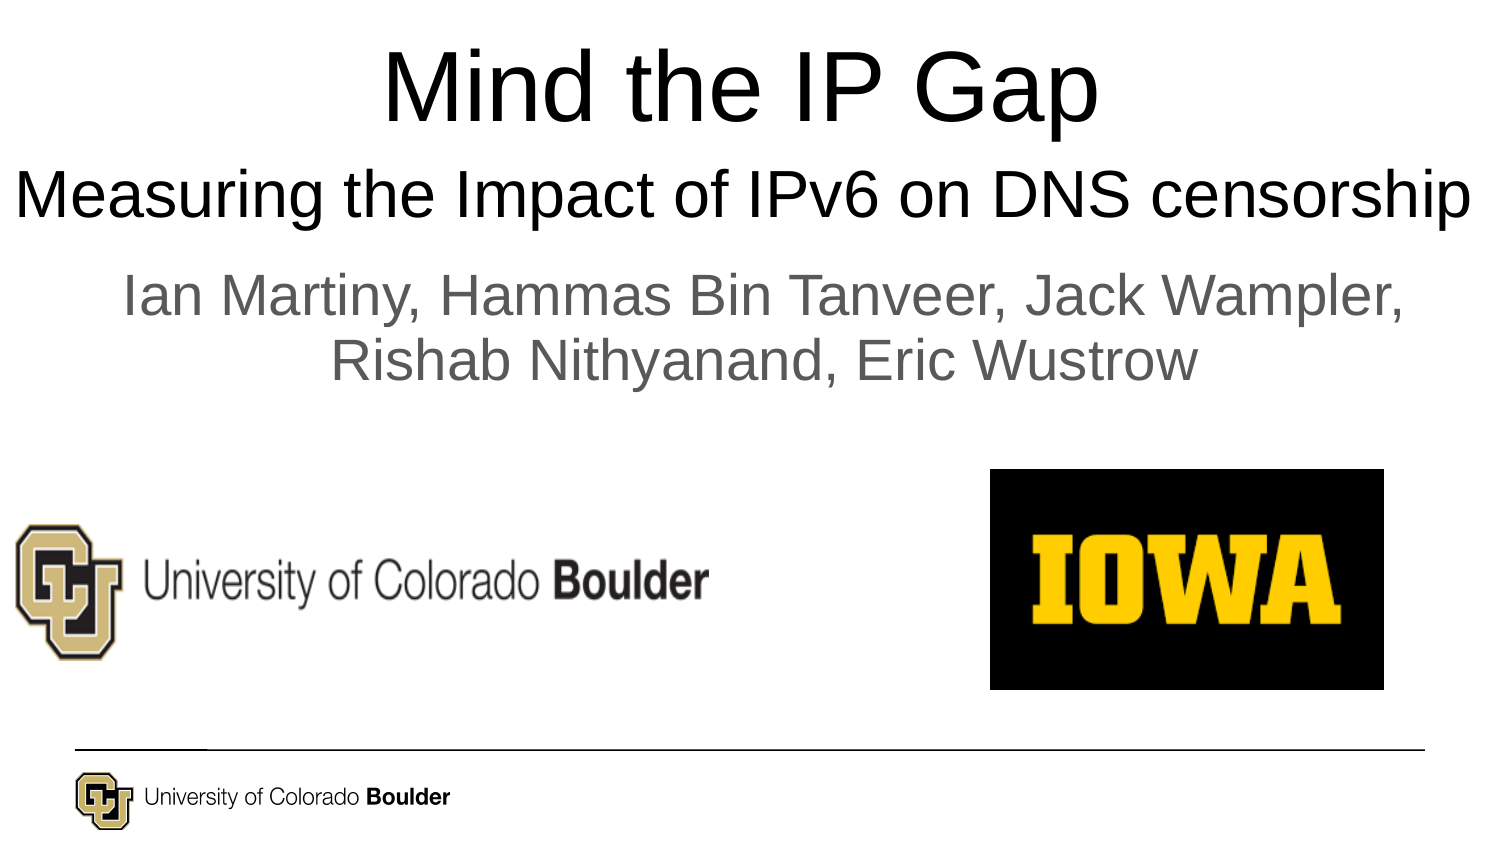

# Mind the IP Gap
Measuring the Impact of IPv6 on DNS censorship
Ian Martiny, Hammas Bin Tanveer, Jack Wampler, Rishab Nithyanand, Eric Wustrow